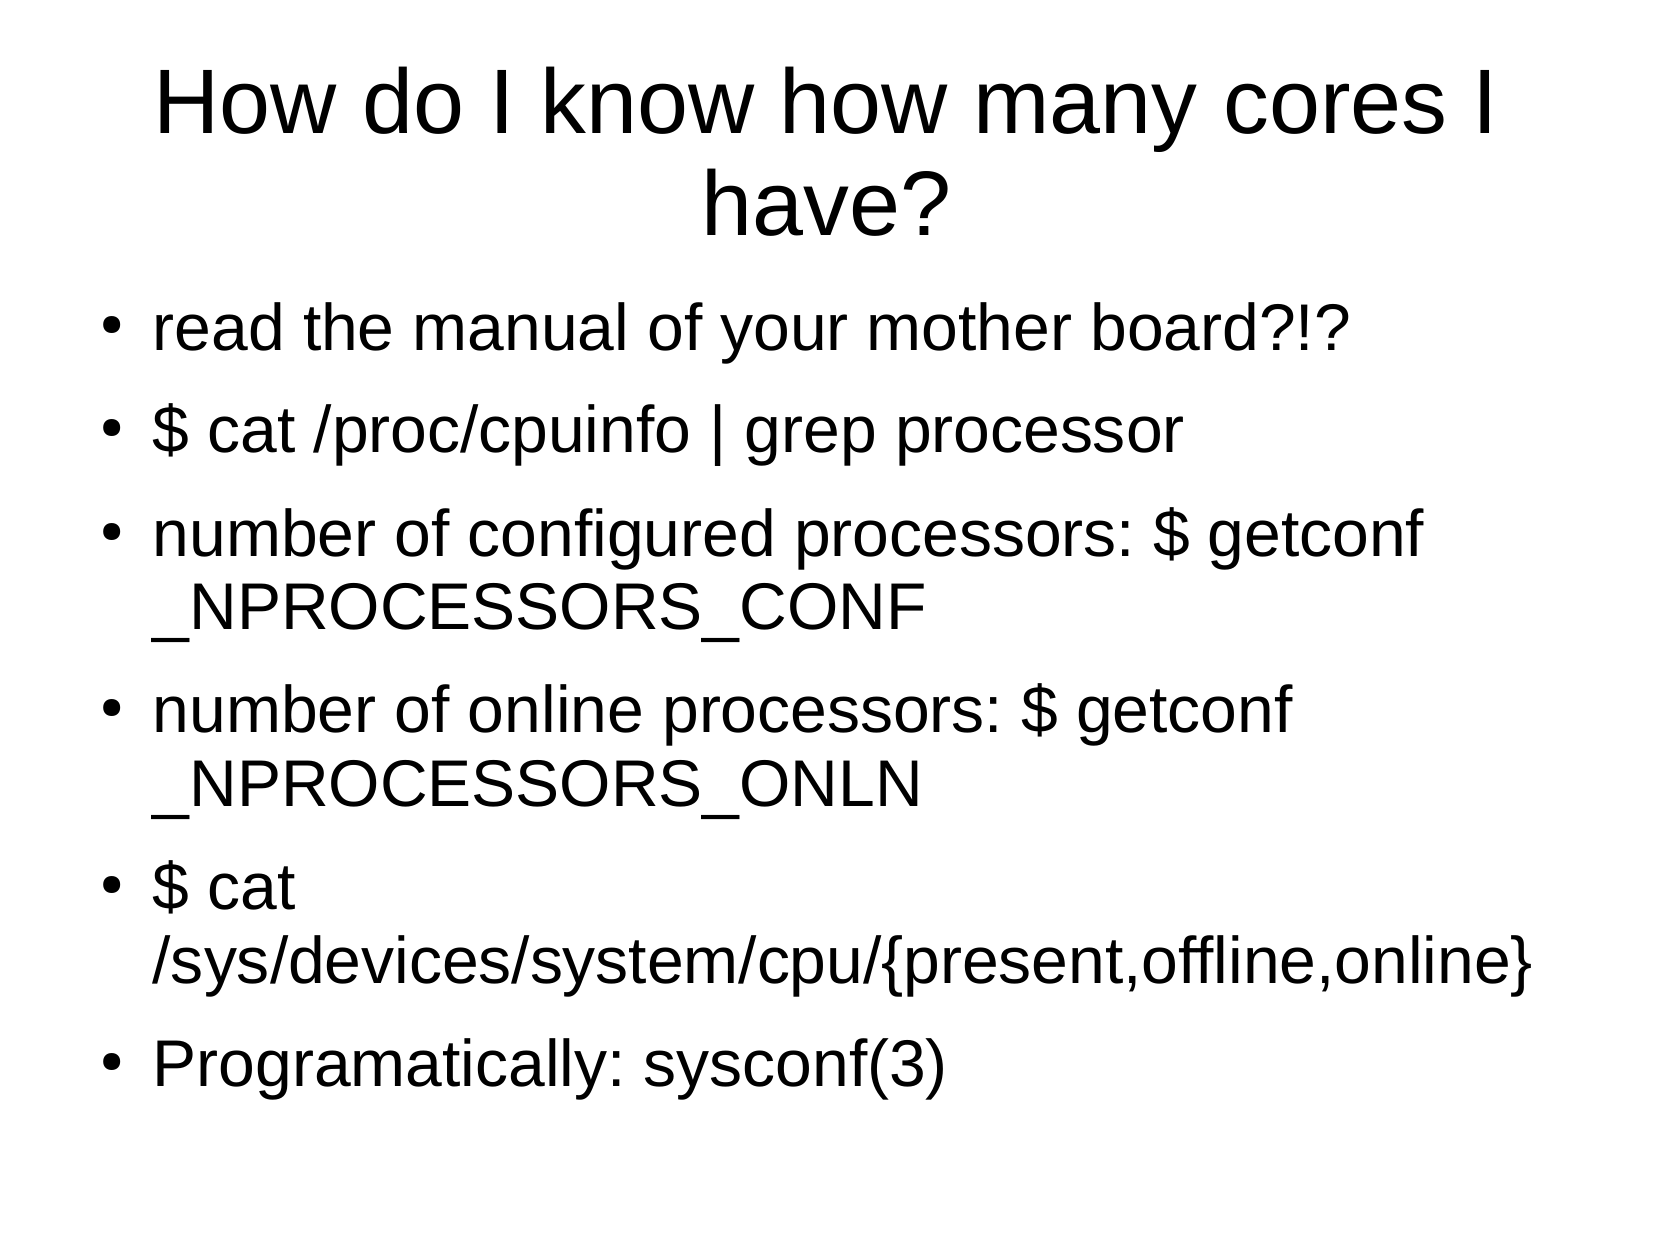

# How do I know how many cores I have?
read the manual of your mother board?!?
$ cat /proc/cpuinfo | grep processor
number of configured processors: $ getconf _NPROCESSORS_CONF
number of online processors: $ getconf _NPROCESSORS_ONLN
$ cat /sys/devices/system/cpu/{present,offline,online}
Programatically: sysconf(3)